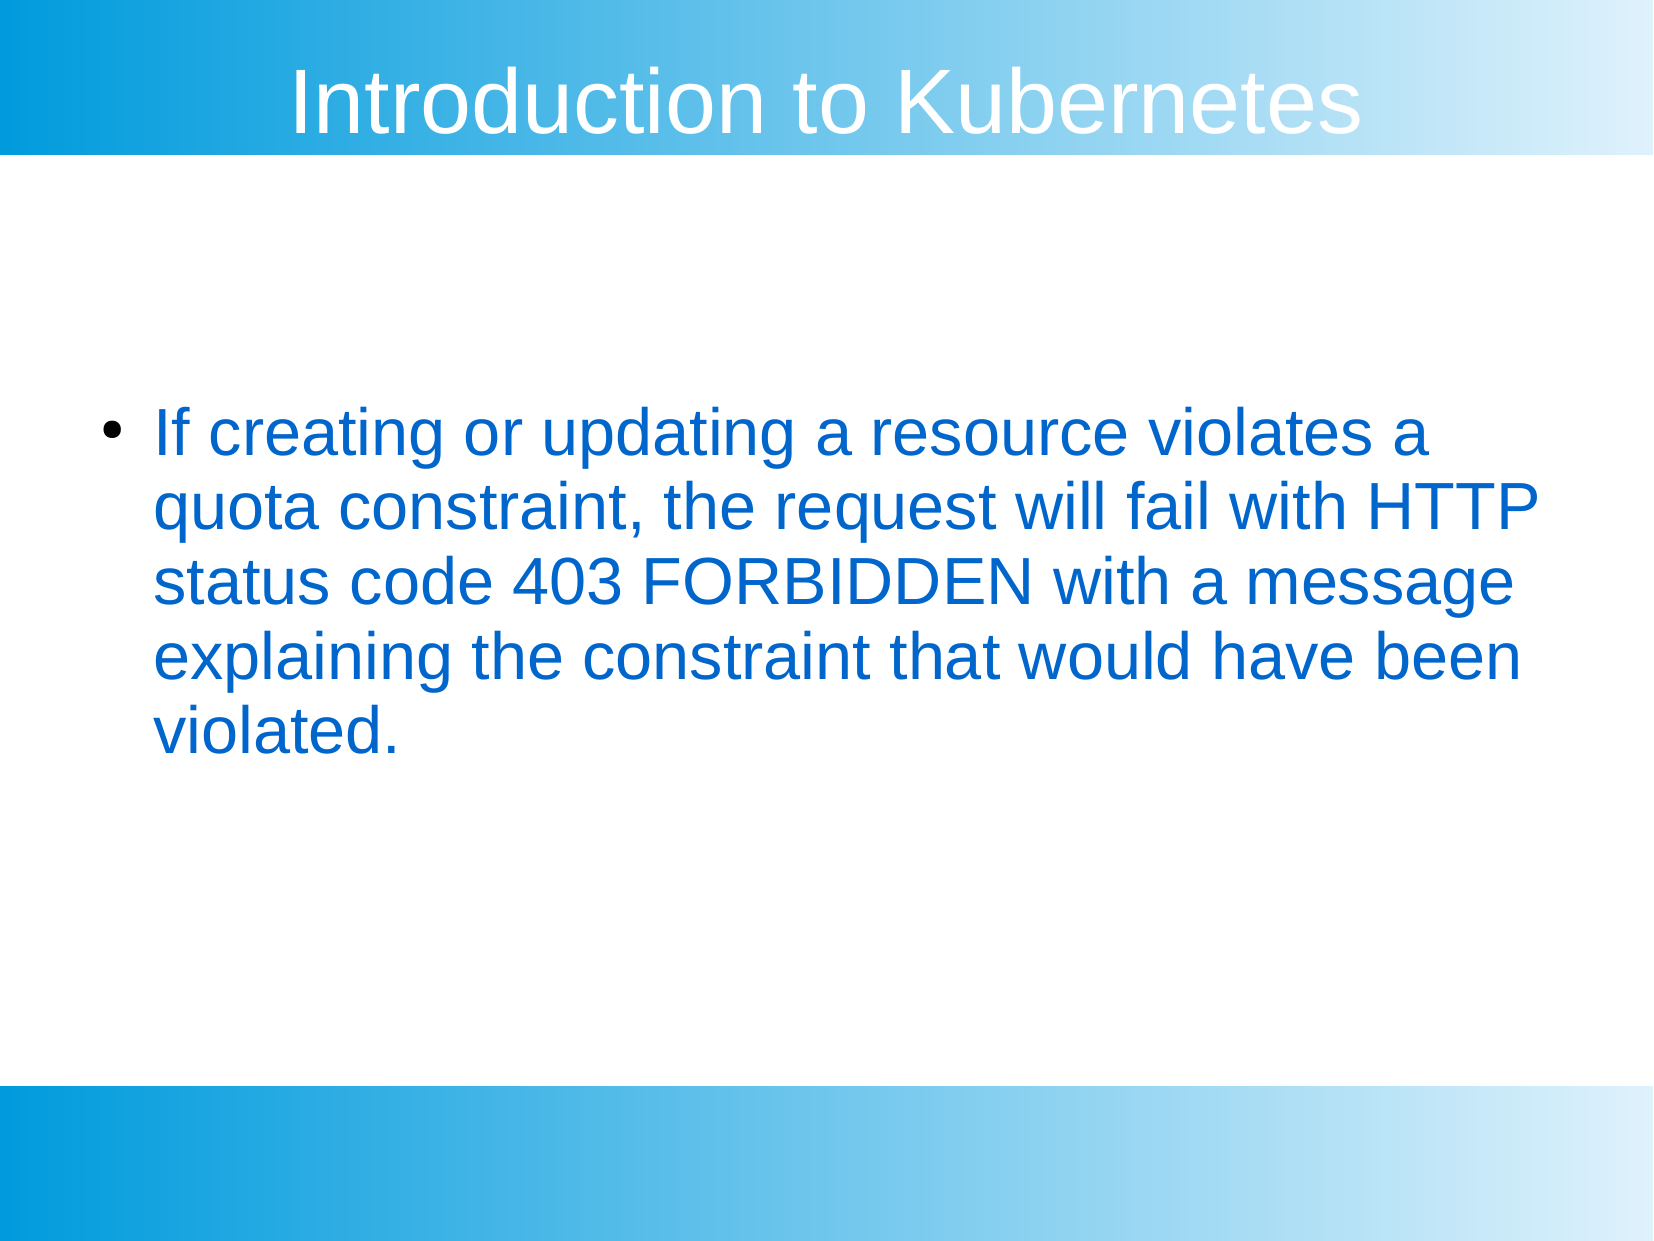

# Introduction to Kubernetes
If creating or updating a resource violates a quota constraint, the request will fail with HTTP status code 403 FORBIDDEN with a message explaining the constraint that would have been violated.